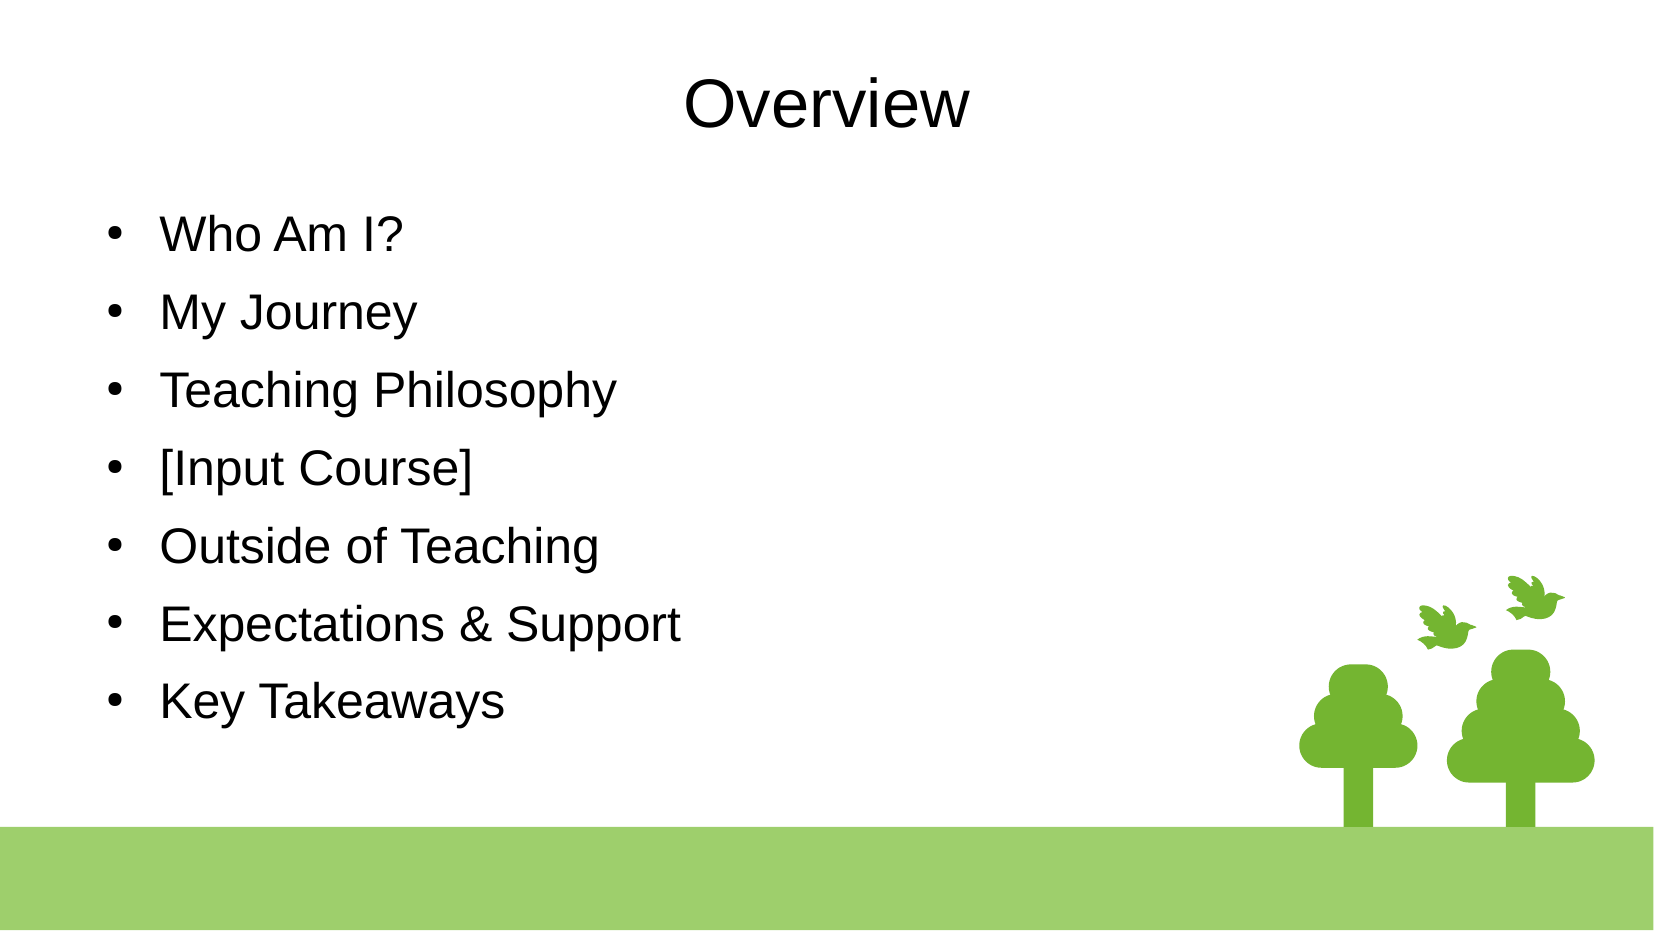

# Overview
Who Am I?
My Journey
Teaching Philosophy
[Input Course]
Outside of Teaching
Expectations & Support
Key Takeaways